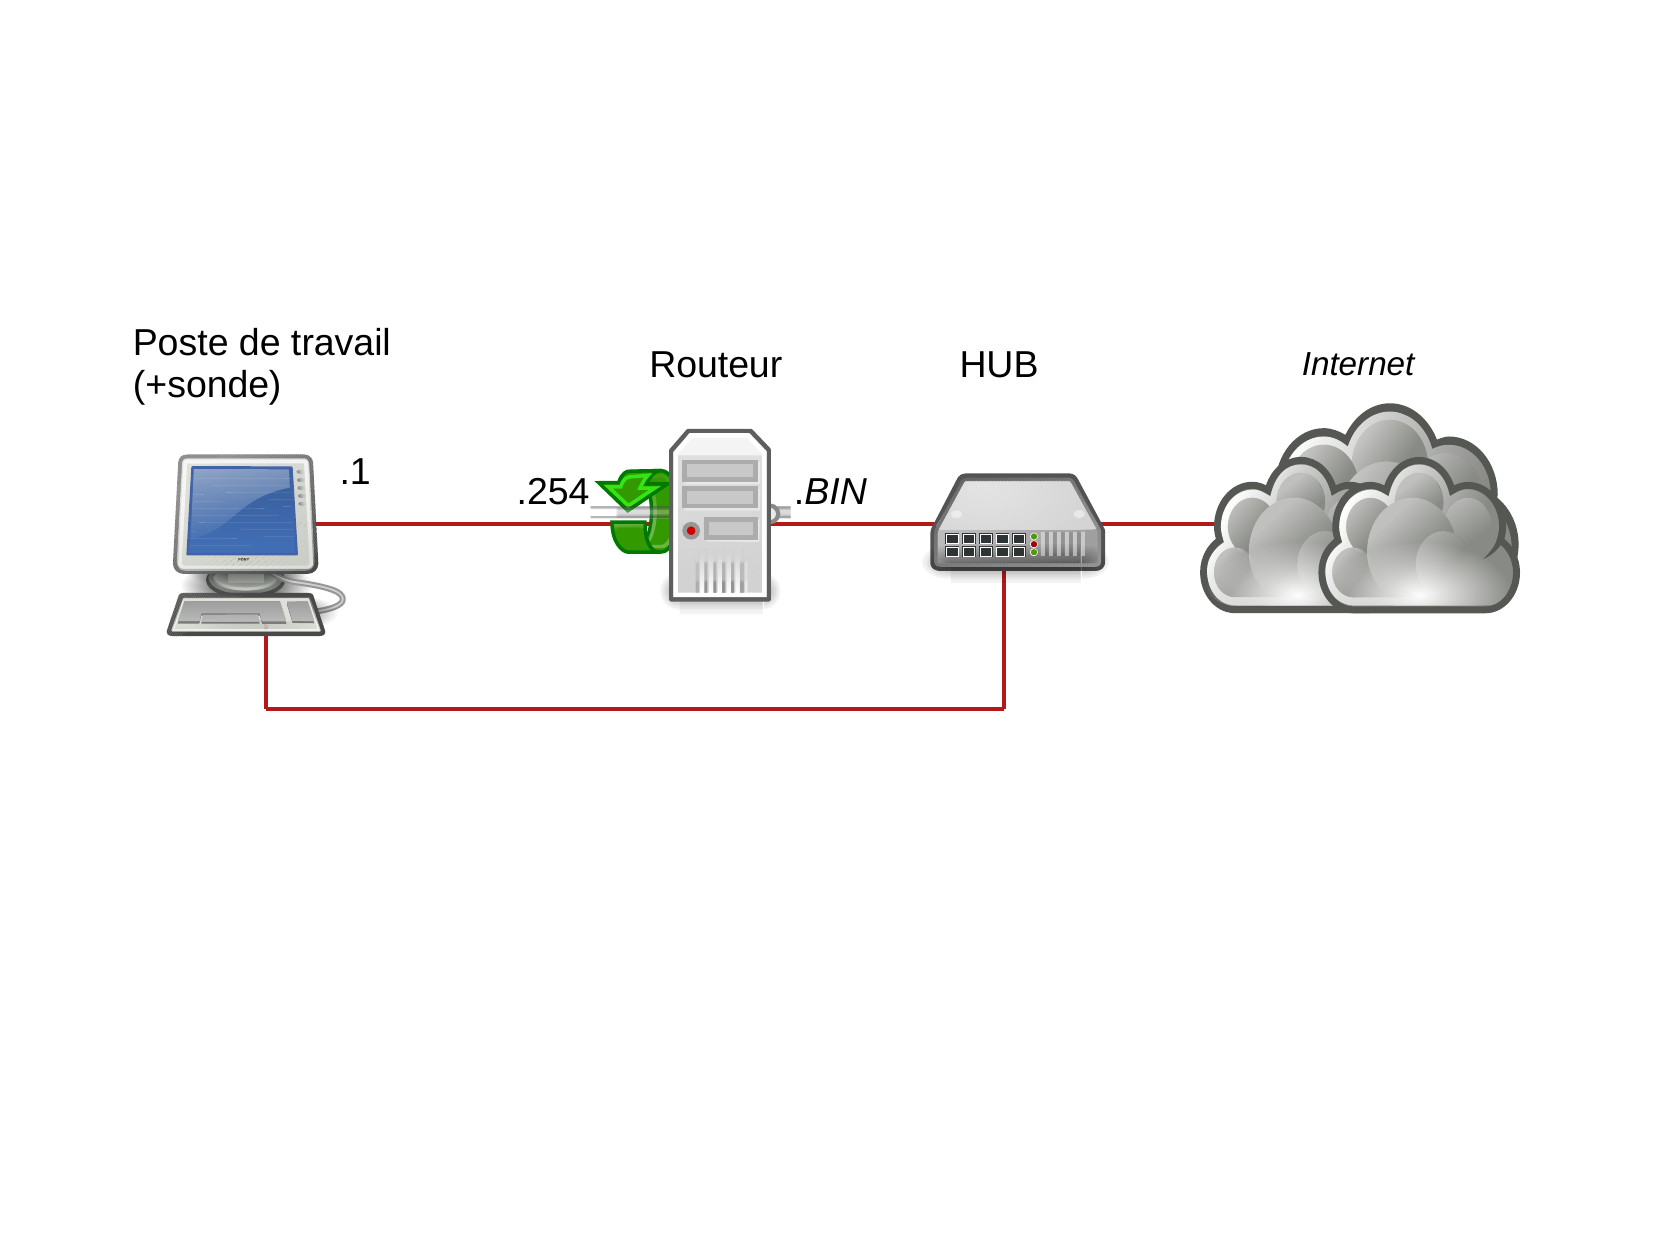

Poste de travail
(+sonde)
Routeur
HUB
Internet
.1
.254
.BIN